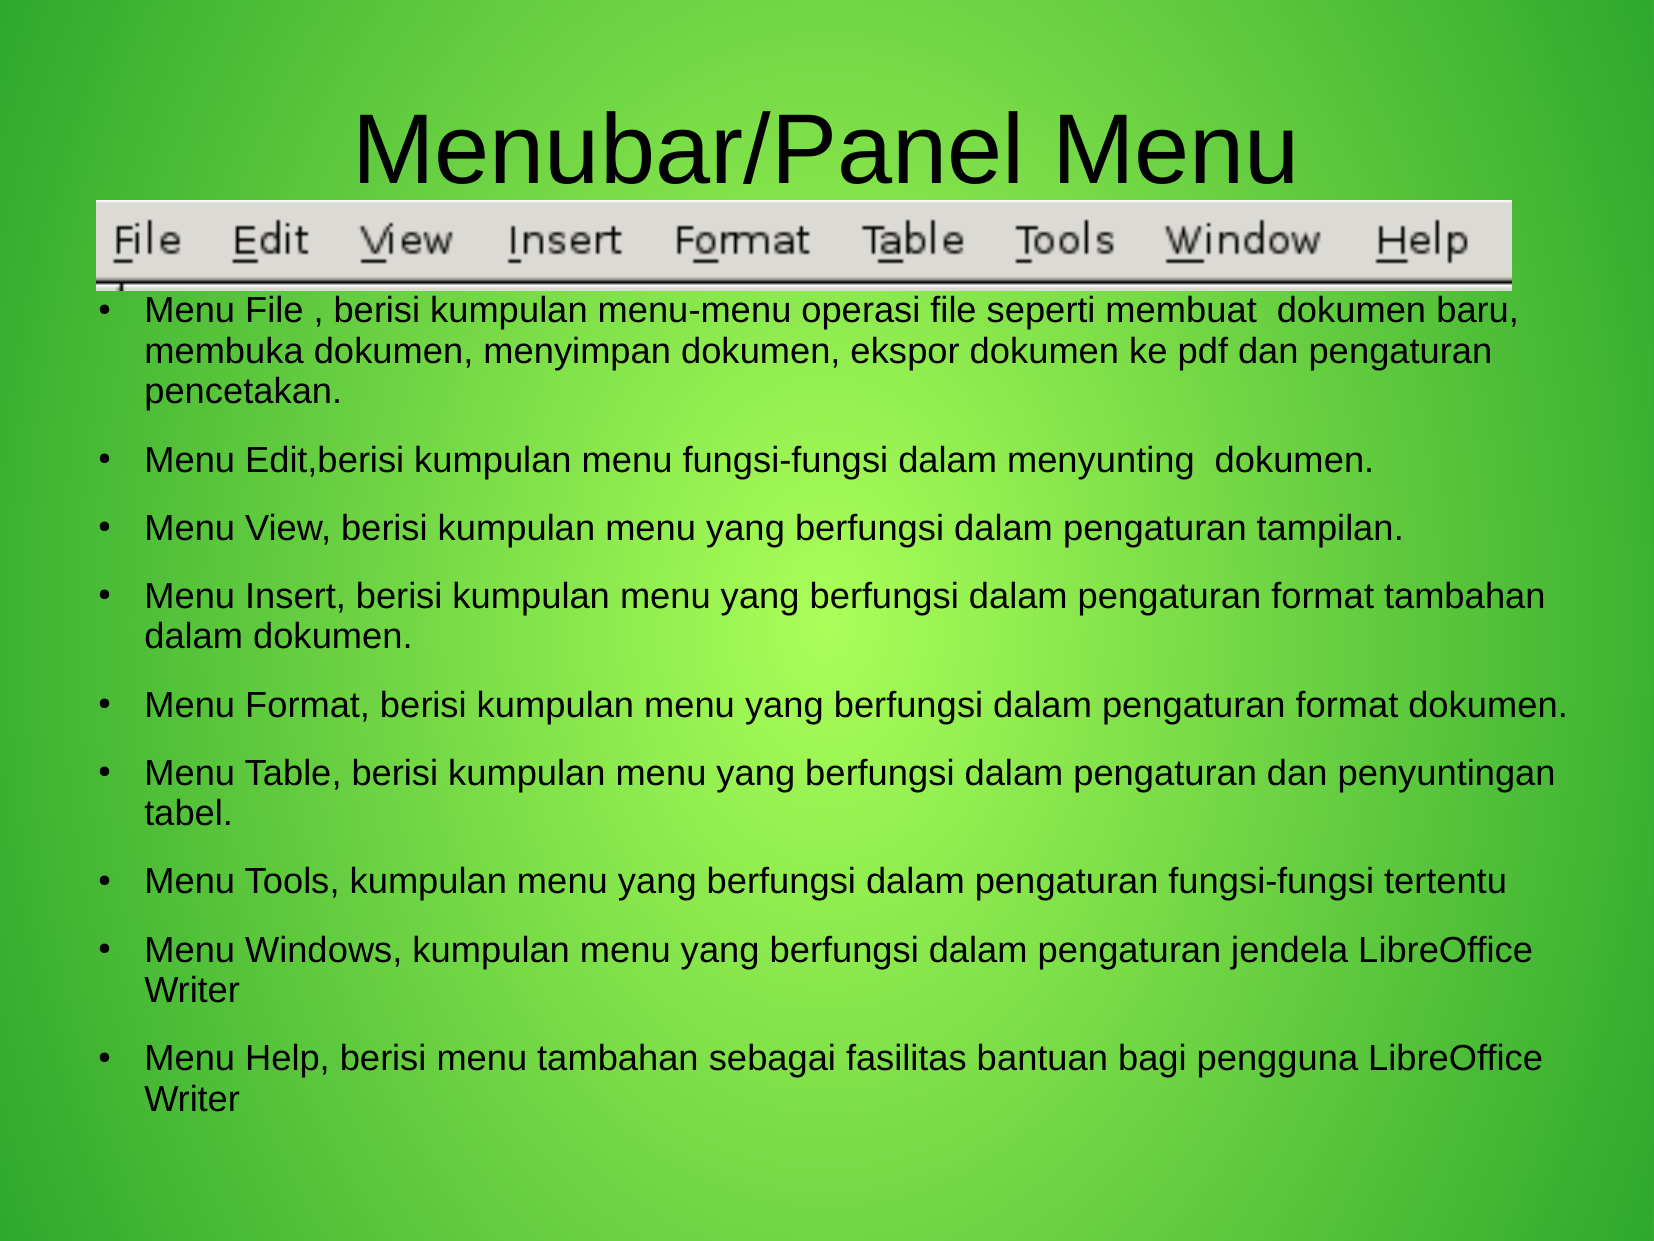

# Menubar/Panel Menu
Menu File , berisi kumpulan menu-menu operasi file seperti membuat dokumen baru, membuka dokumen, menyimpan dokumen, ekspor dokumen ke pdf dan pengaturan pencetakan.
Menu Edit,berisi kumpulan menu fungsi-fungsi dalam menyunting dokumen.
Menu View, berisi kumpulan menu yang berfungsi dalam pengaturan tampilan.
Menu Insert, berisi kumpulan menu yang berfungsi dalam pengaturan format tambahan dalam dokumen.
Menu Format, berisi kumpulan menu yang berfungsi dalam pengaturan format dokumen.
Menu Table, berisi kumpulan menu yang berfungsi dalam pengaturan dan penyuntingan tabel.
Menu Tools, kumpulan menu yang berfungsi dalam pengaturan fungsi-fungsi tertentu
Menu Windows, kumpulan menu yang berfungsi dalam pengaturan jendela LibreOffice Writer
Menu Help, berisi menu tambahan sebagai fasilitas bantuan bagi pengguna LibreOffice Writer